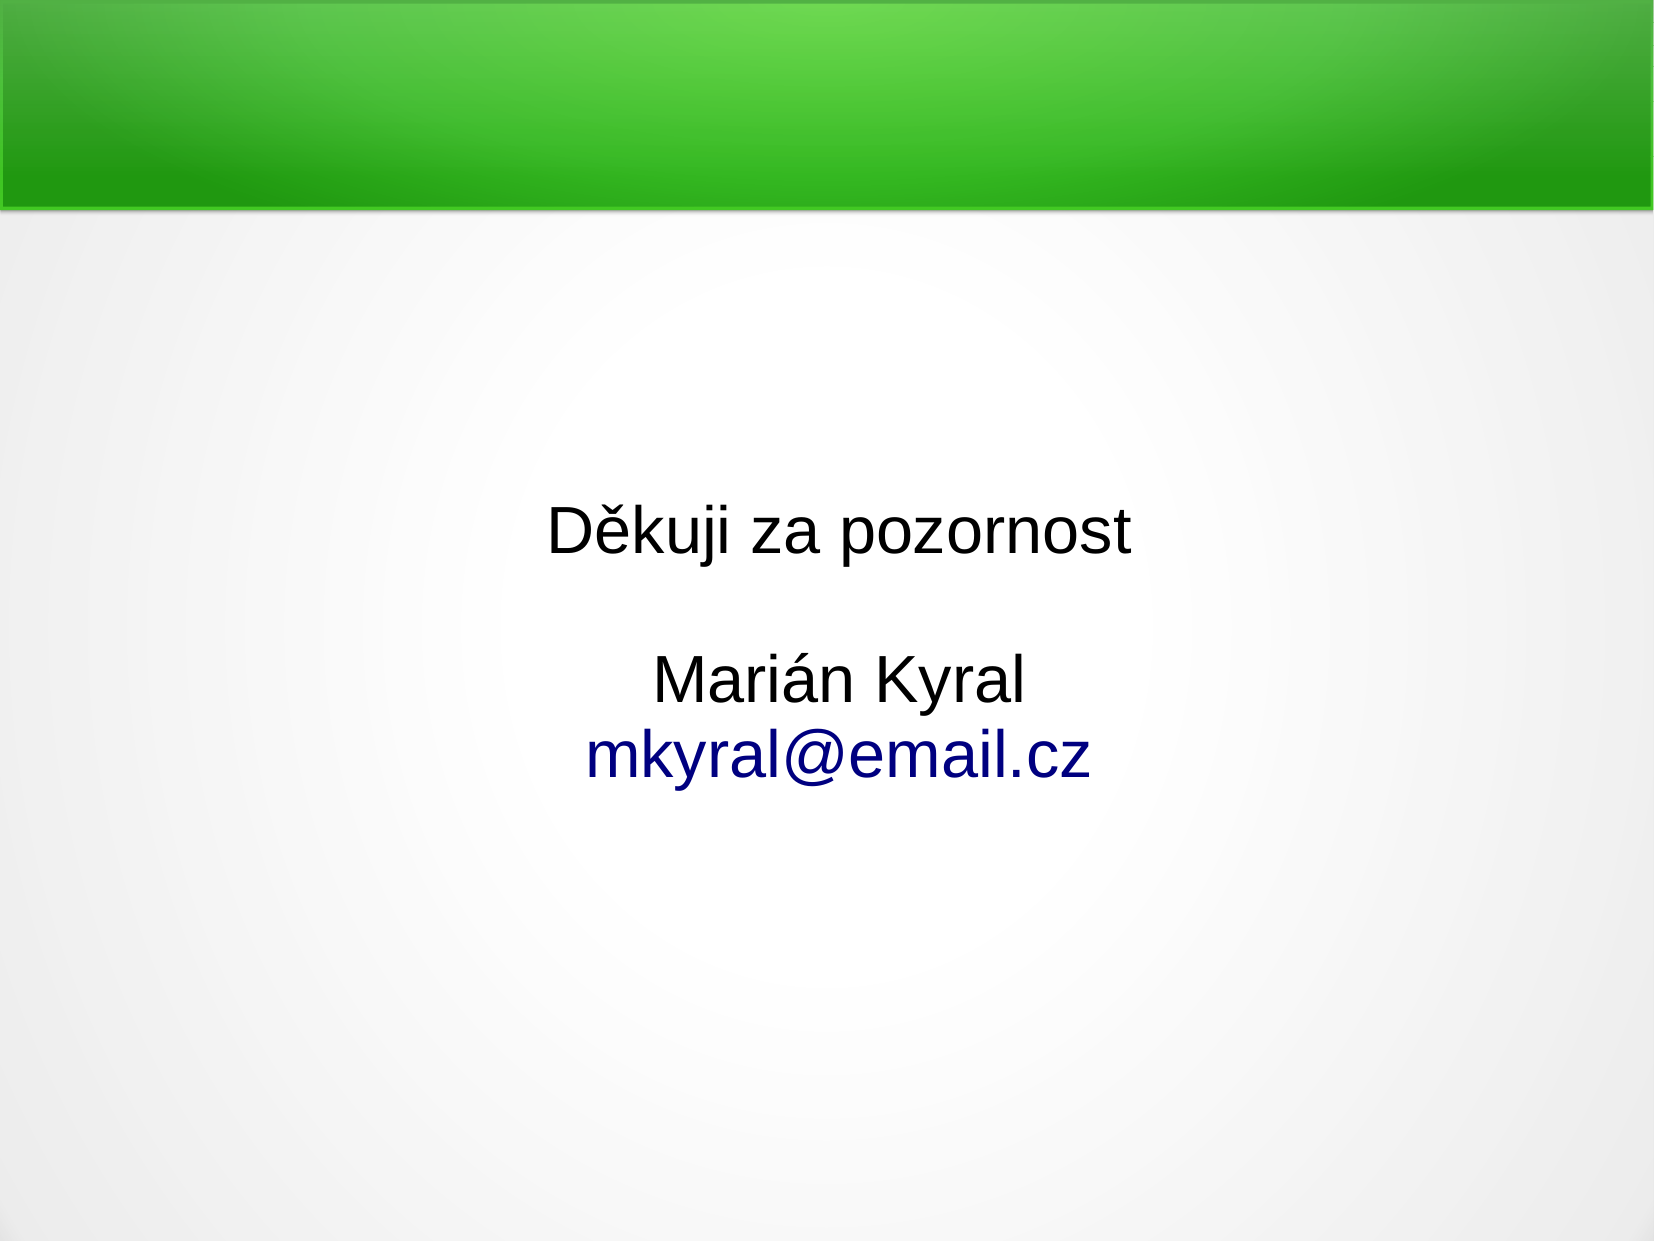

# Děkuji za pozornost
Marián Kyral
mkyral@email.cz